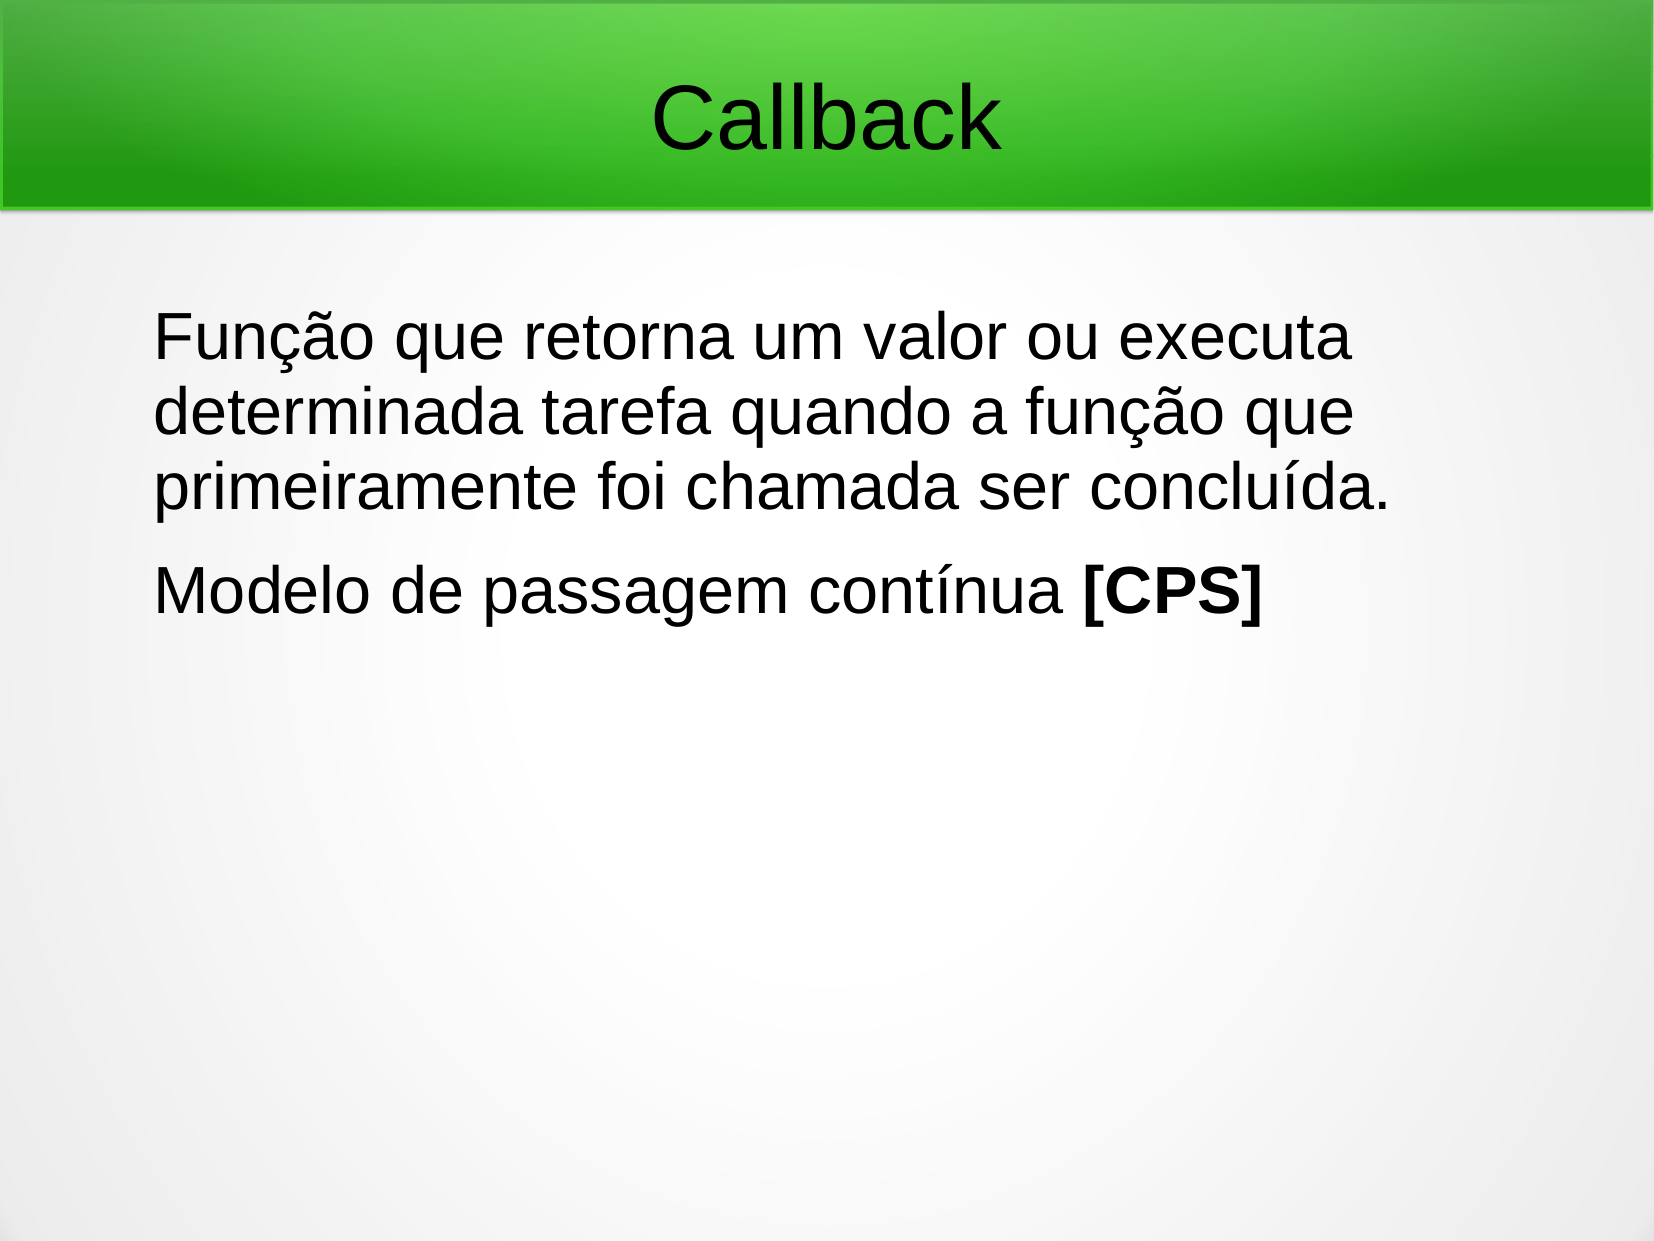

# Callback
Função que retorna um valor ou executa determinada tarefa quando a função que primeiramente foi chamada ser concluída.
Modelo de passagem contínua [CPS]